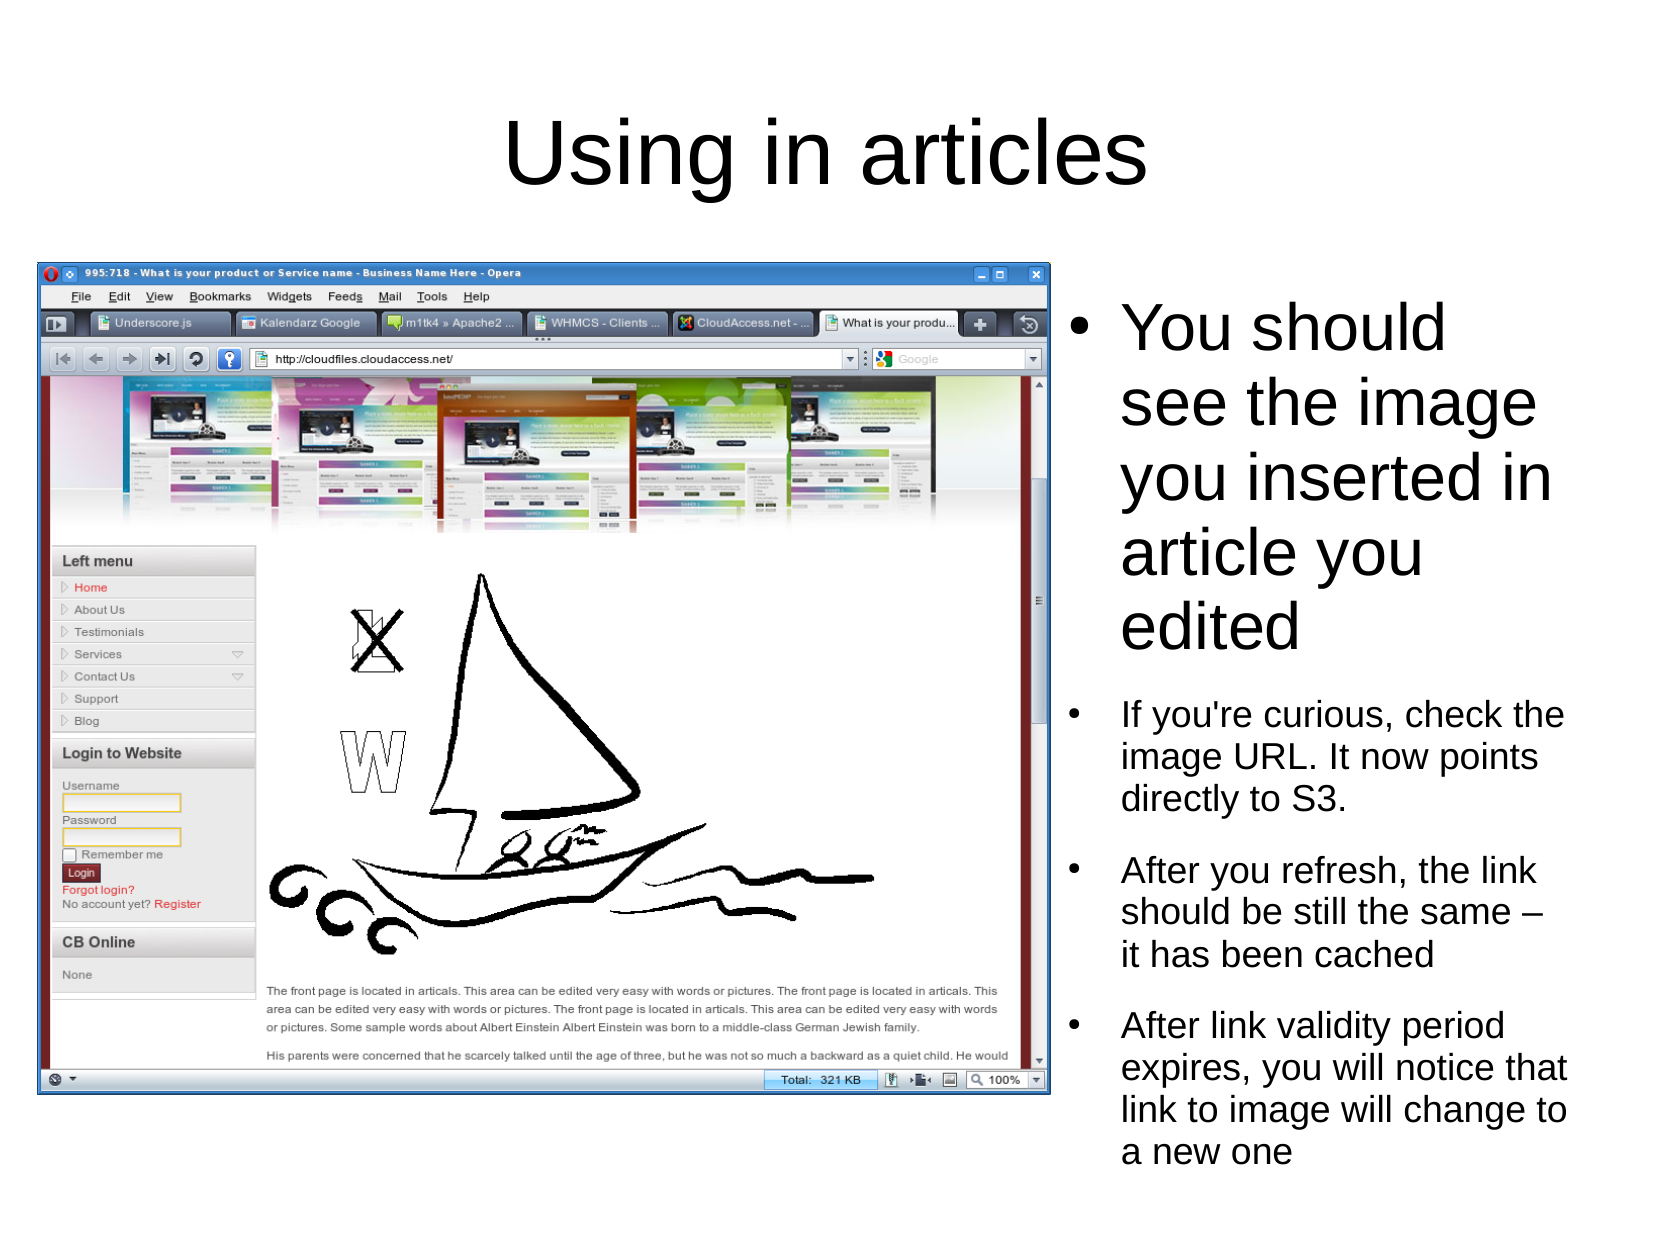

# Using in articles
You should see the image you inserted in article you edited
If you're curious, check the image URL. It now points directly to S3.
After you refresh, the link should be still the same – it has been cached
After link validity period expires, you will notice that link to image will change to a new one